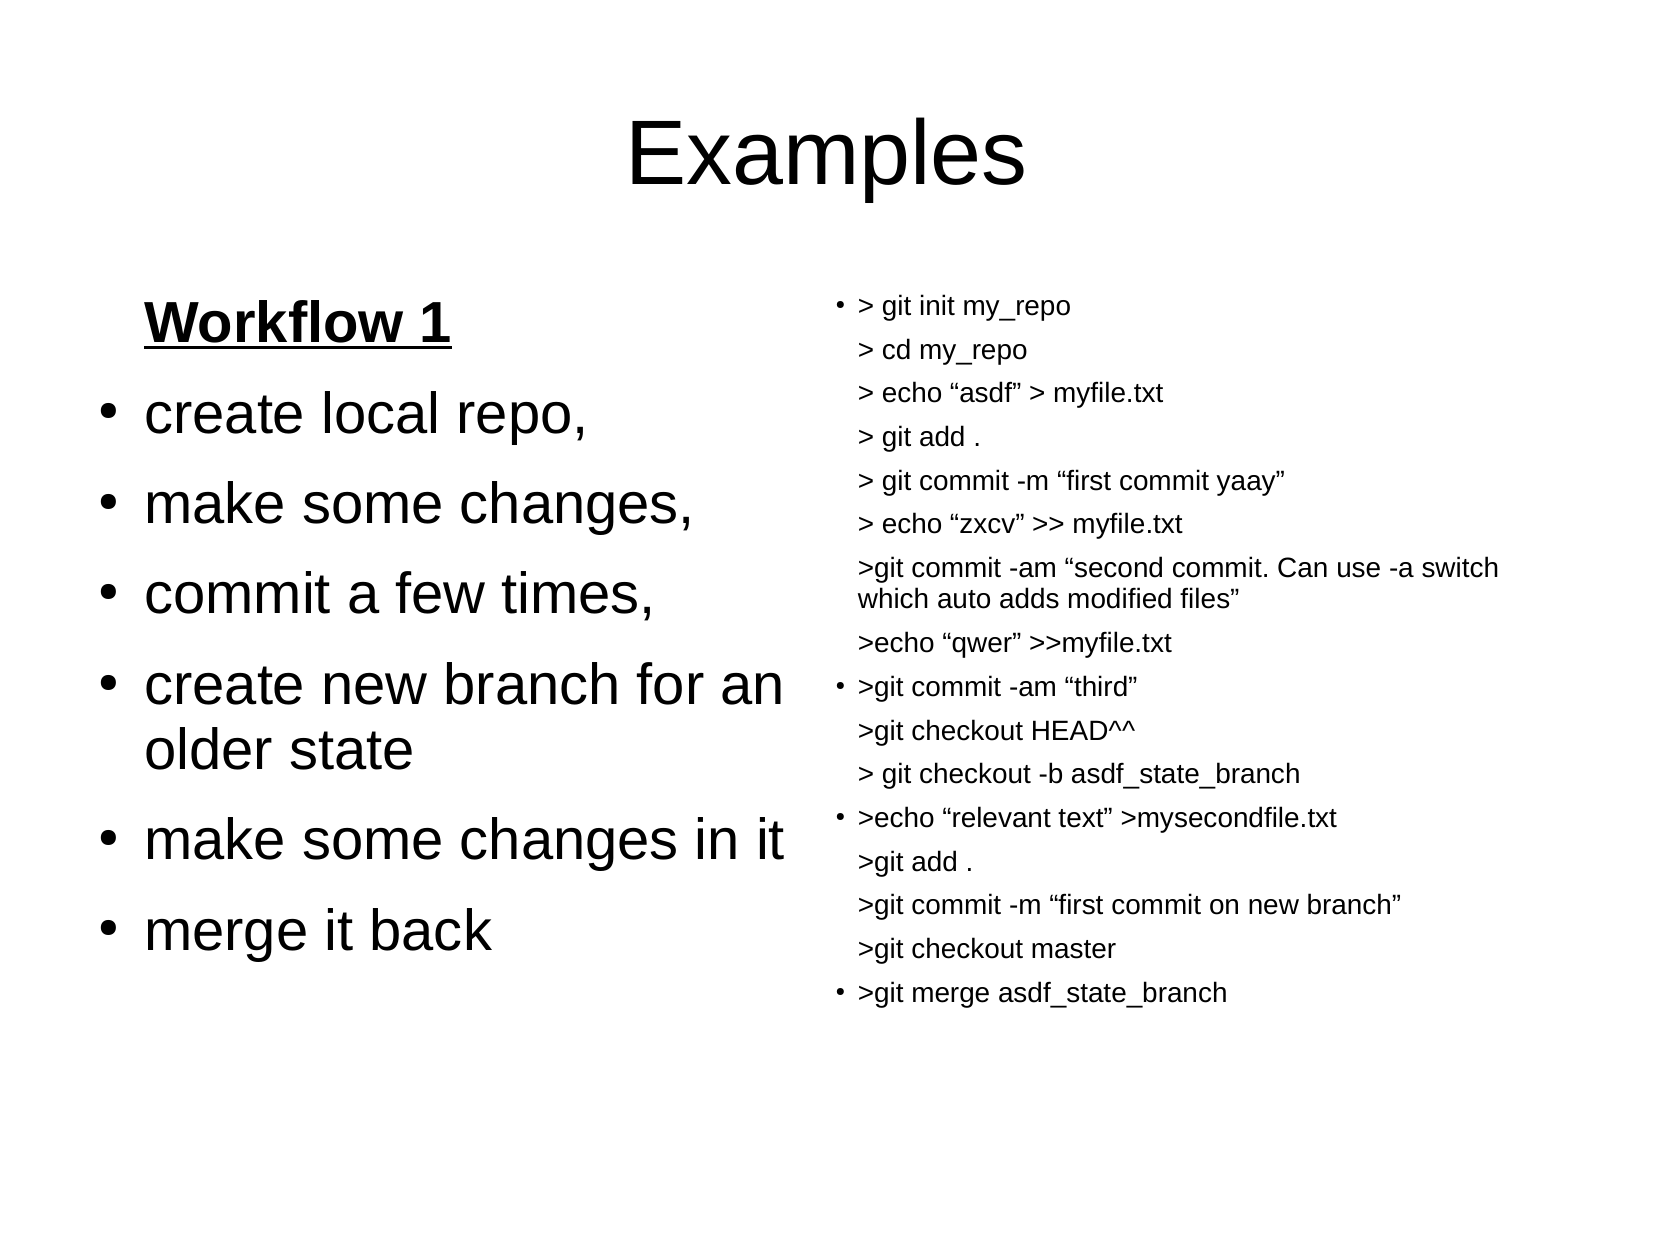

# Examples
Workflow 1
create local repo,
make some changes,
commit a few times,
create new branch for an older state
make some changes in it
merge it back
> git init my_repo
> cd my_repo
> echo “asdf” > myfile.txt
> git add .
> git commit -m “first commit yaay”
> echo “zxcv” >> myfile.txt
>git commit -am “second commit. Can use -a switch which auto adds modified files”
>echo “qwer” >>myfile.txt
>git commit -am “third”
>git checkout HEAD^^
> git checkout -b asdf_state_branch
>echo “relevant text” >mysecondfile.txt
>git add .
>git commit -m “first commit on new branch”
>git checkout master
>git merge asdf_state_branch